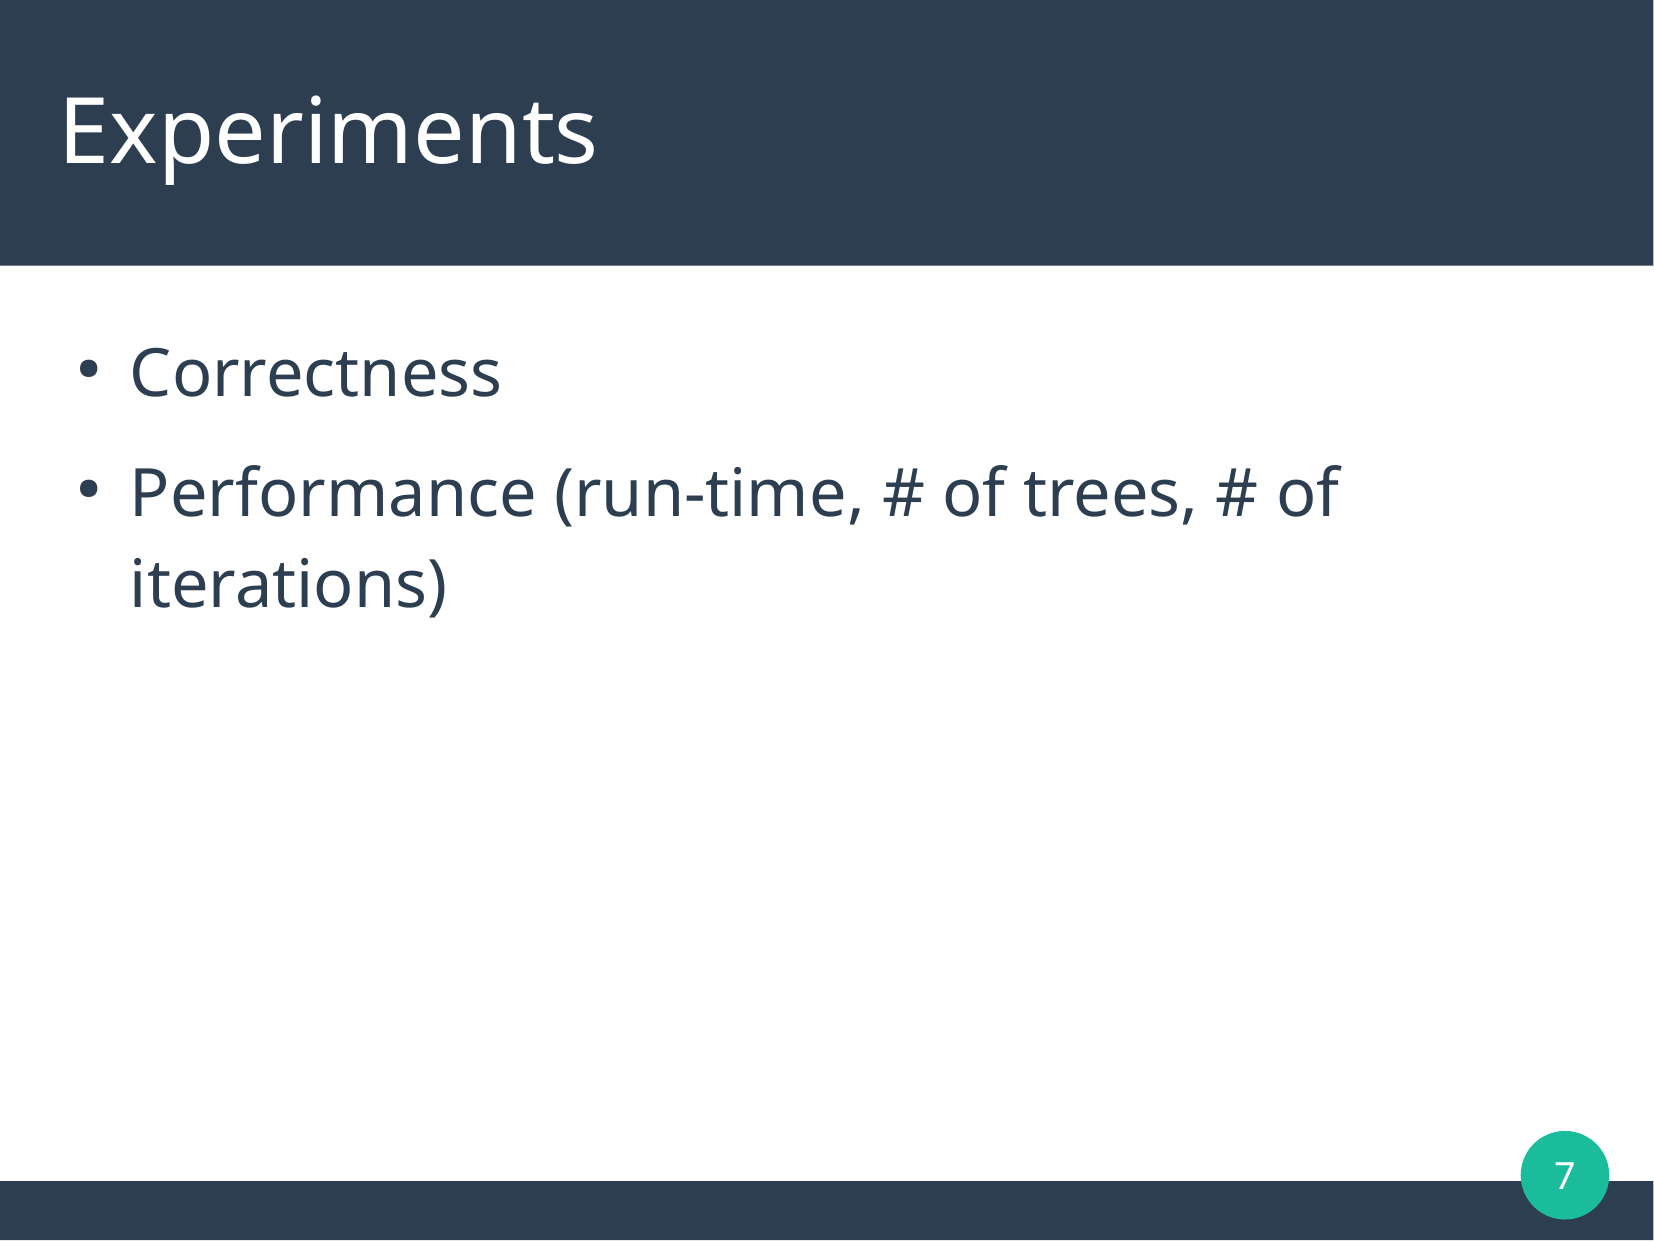

# Experiments
Correctness
Performance (run-time, # of trees, # of iterations)
7